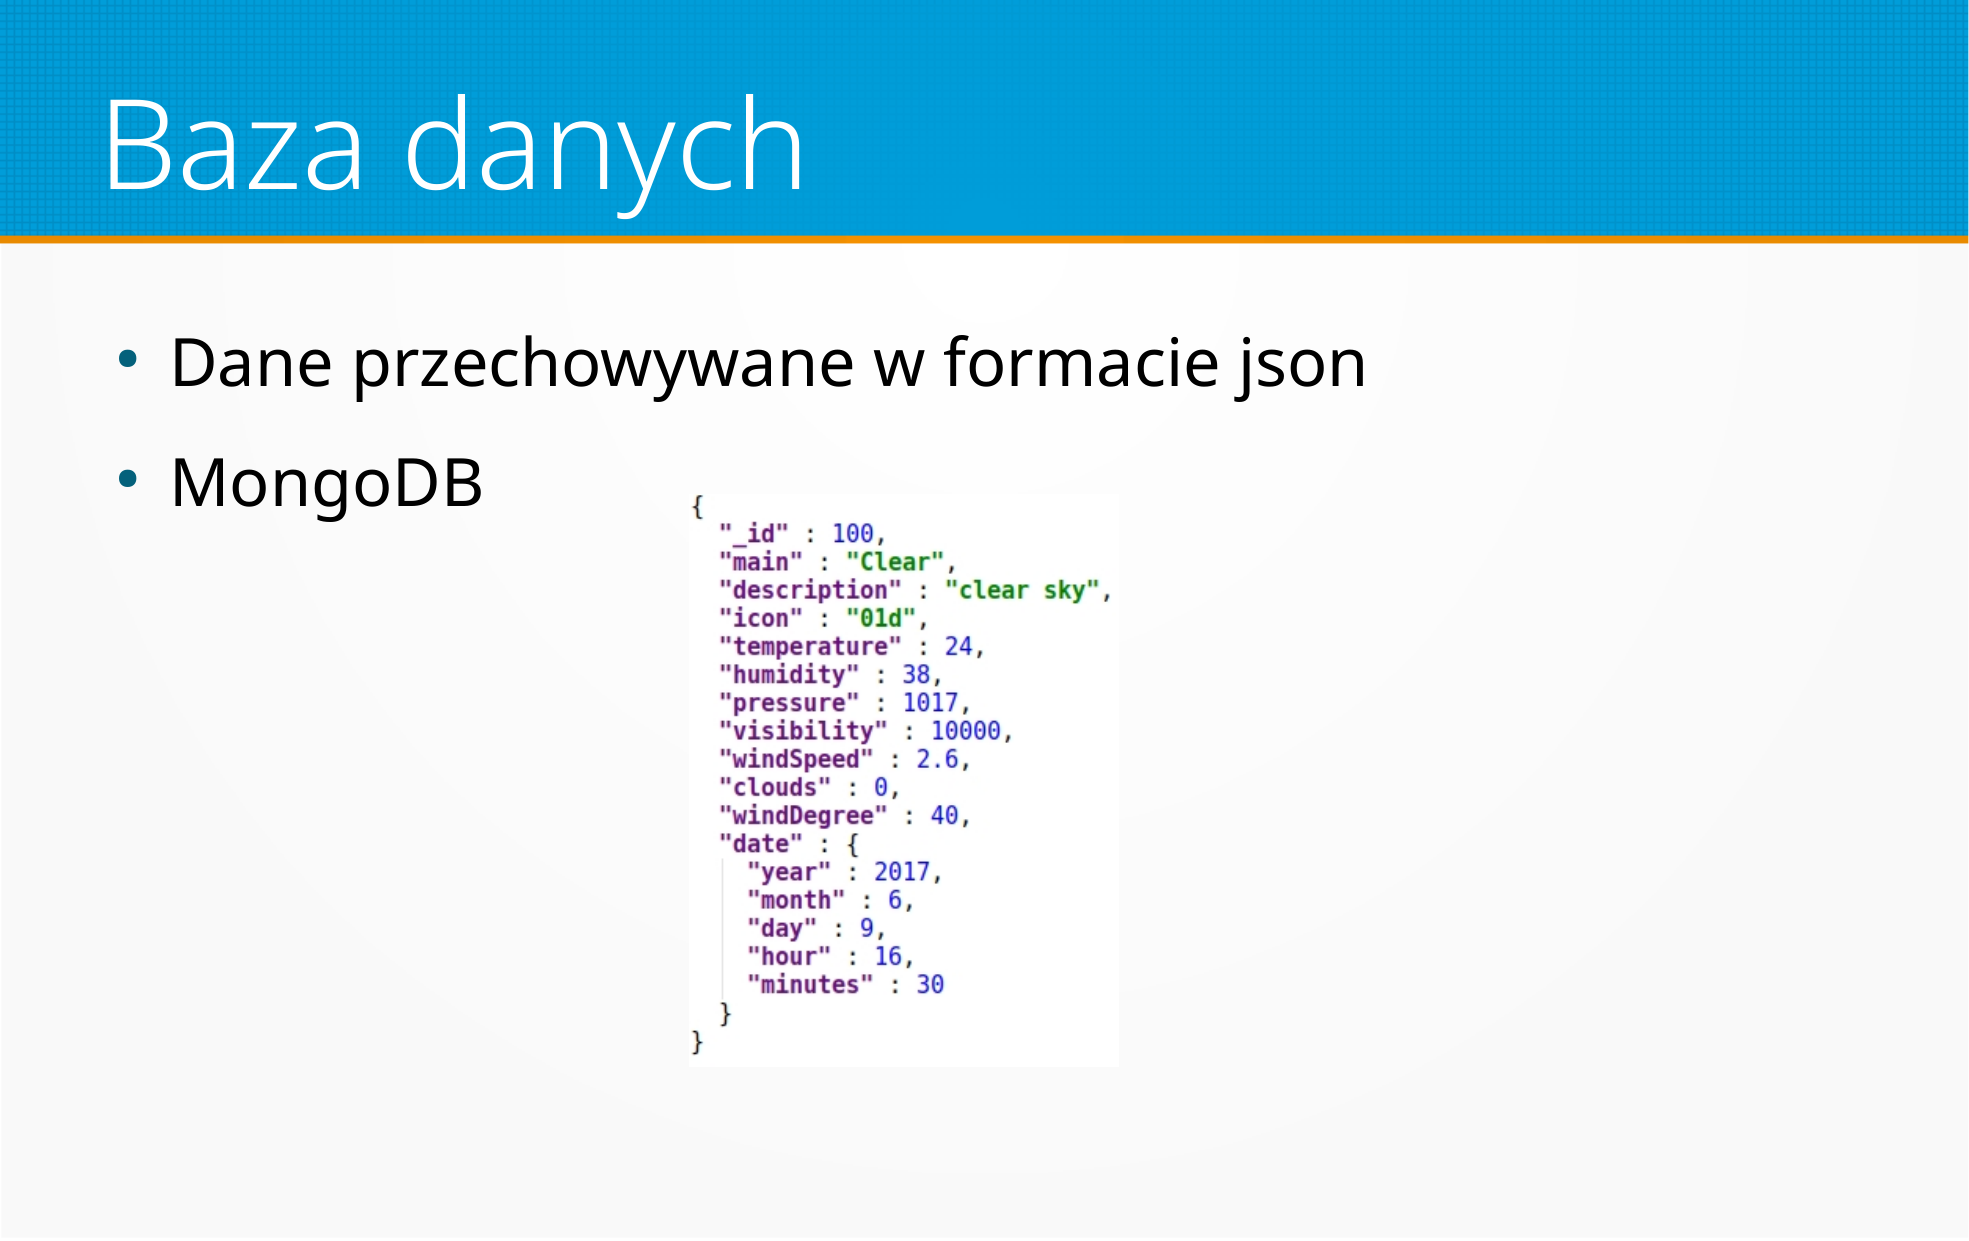

# Baza danych
Dane przechowywane w formacie json
MongoDB